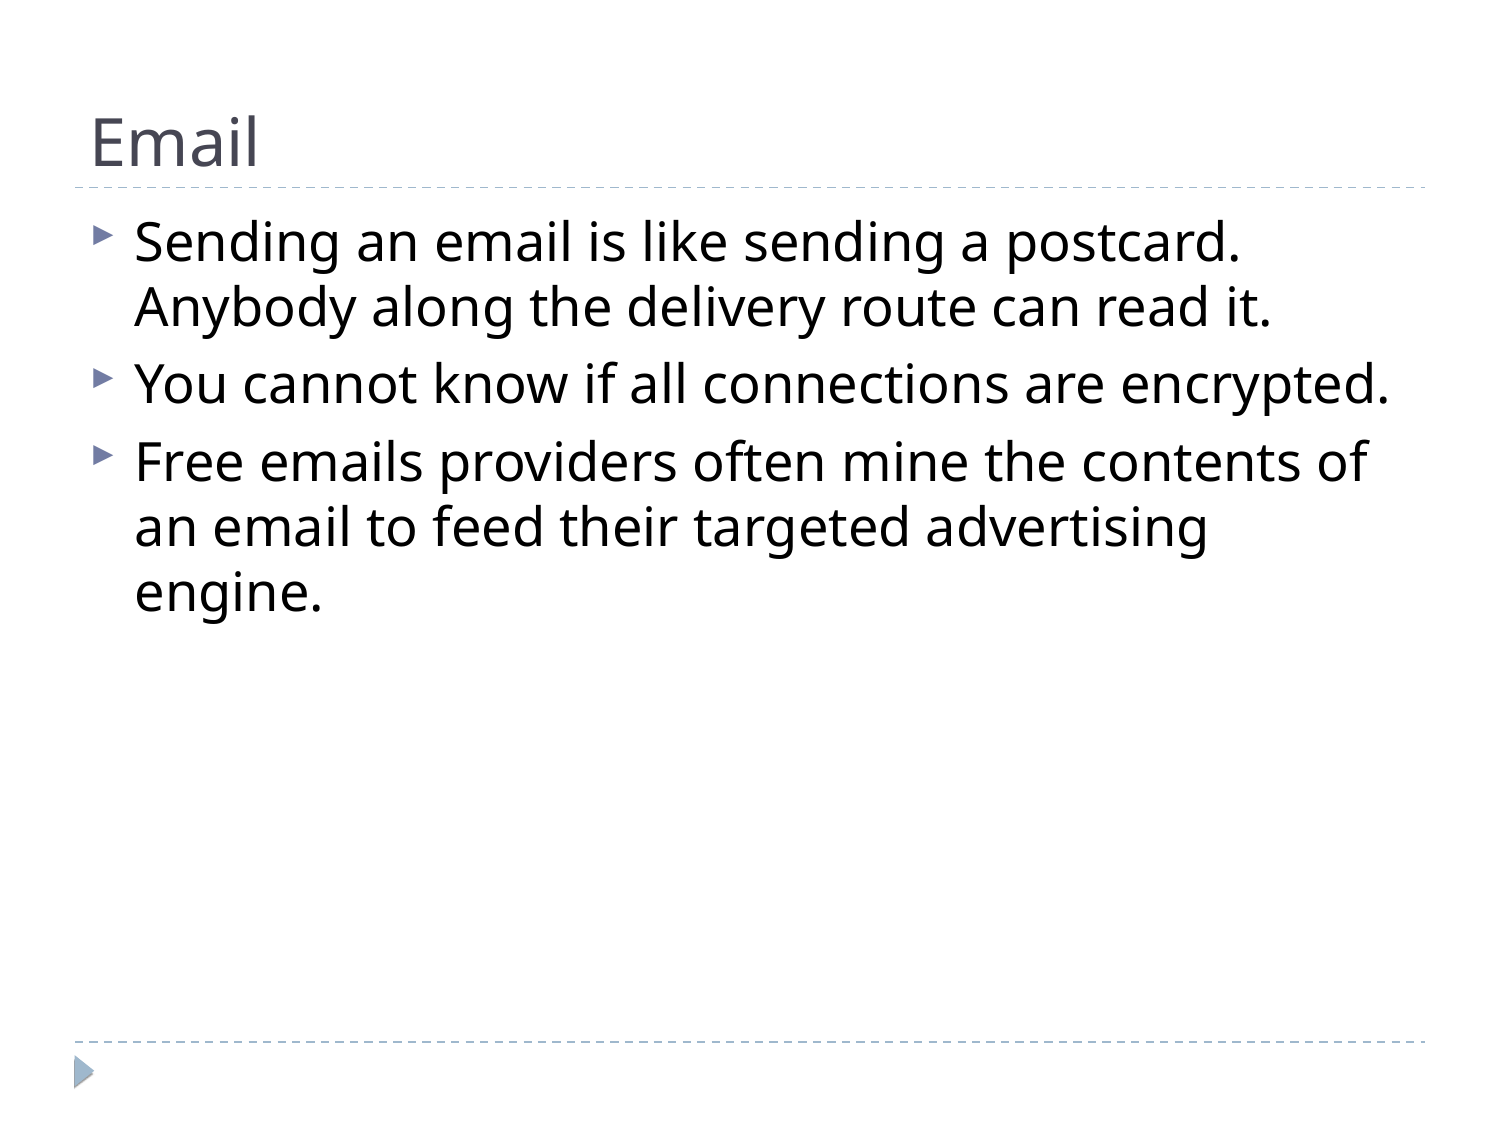

# Email
Sending an email is like sending a postcard. Anybody along the delivery route can read it.
You cannot know if all connections are encrypted.
Free emails providers often mine the contents of an email to feed their targeted advertising engine.